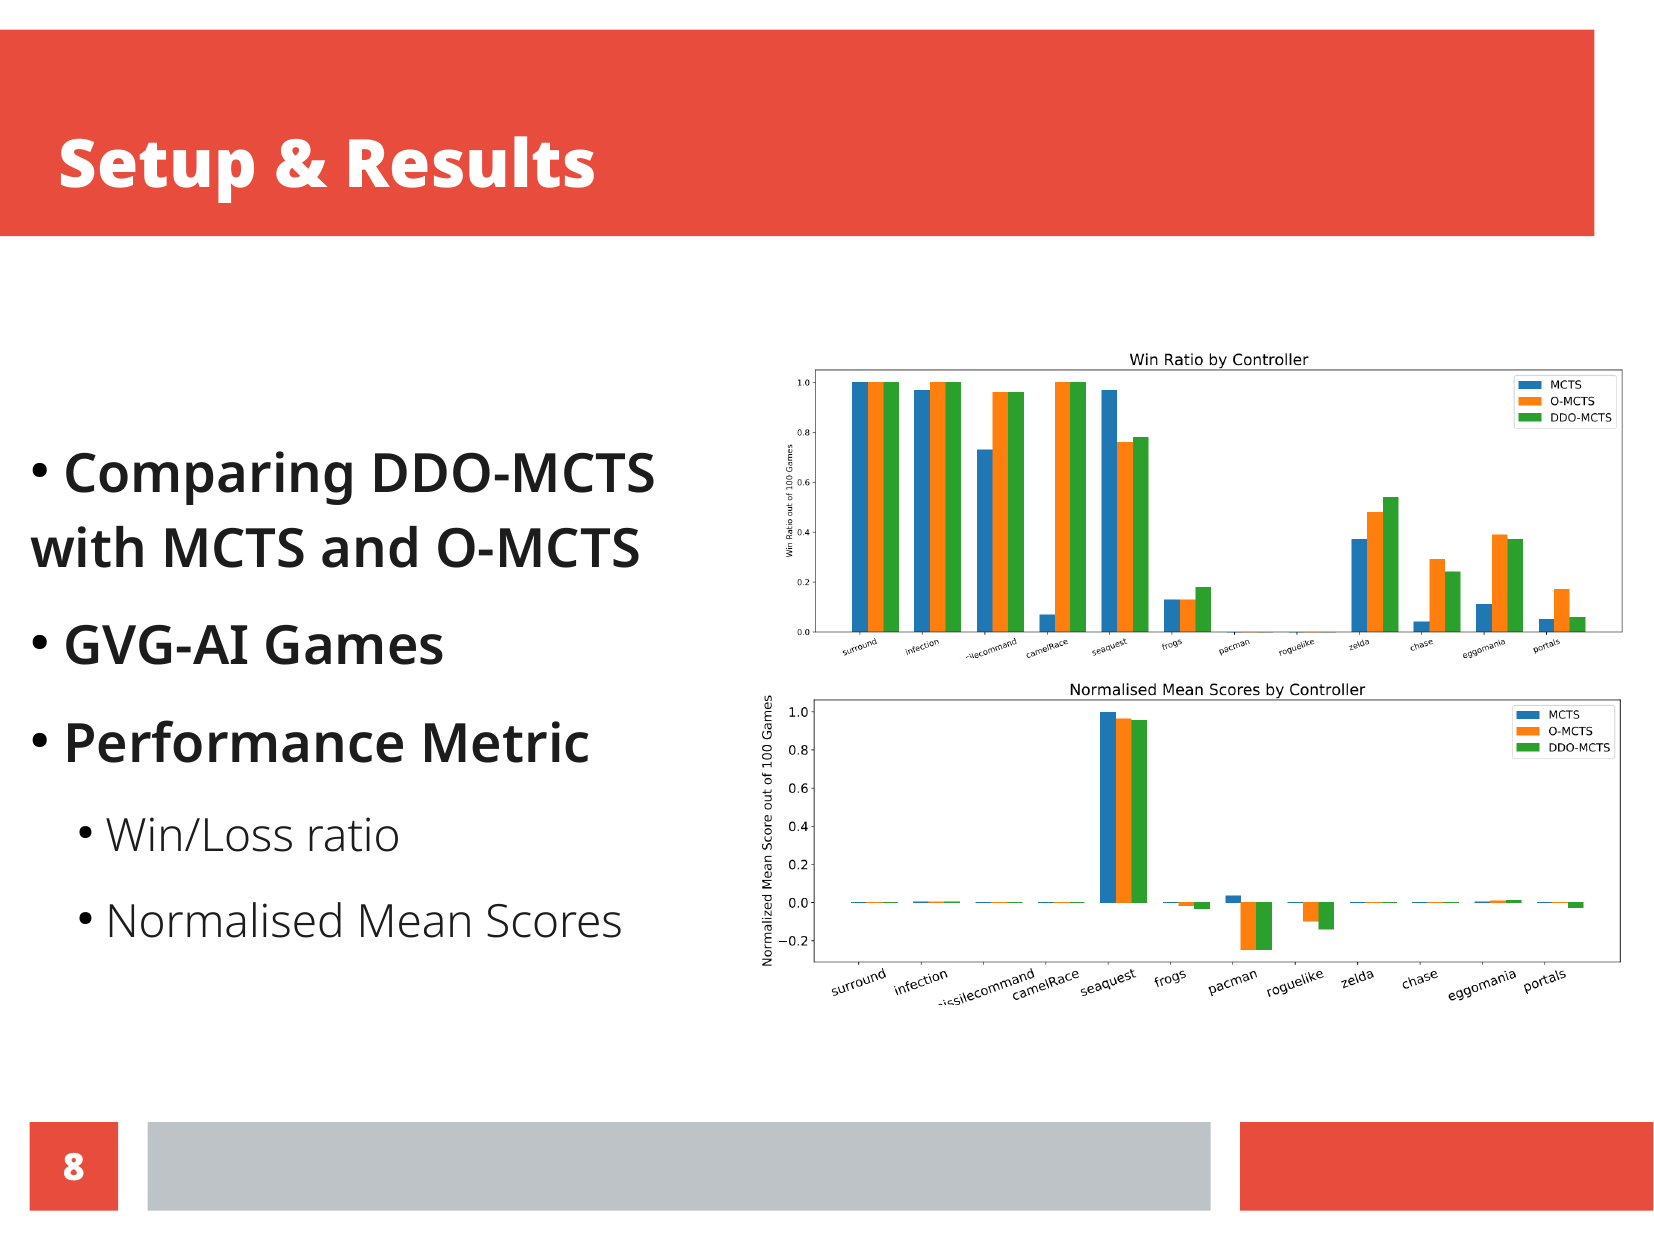

# Setup & Results
 Comparing DDO-MCTS with MCTS and O-MCTS
 GVG-AI Games
 Performance Metric
 Win/Loss ratio
 Normalised Mean Scores
8